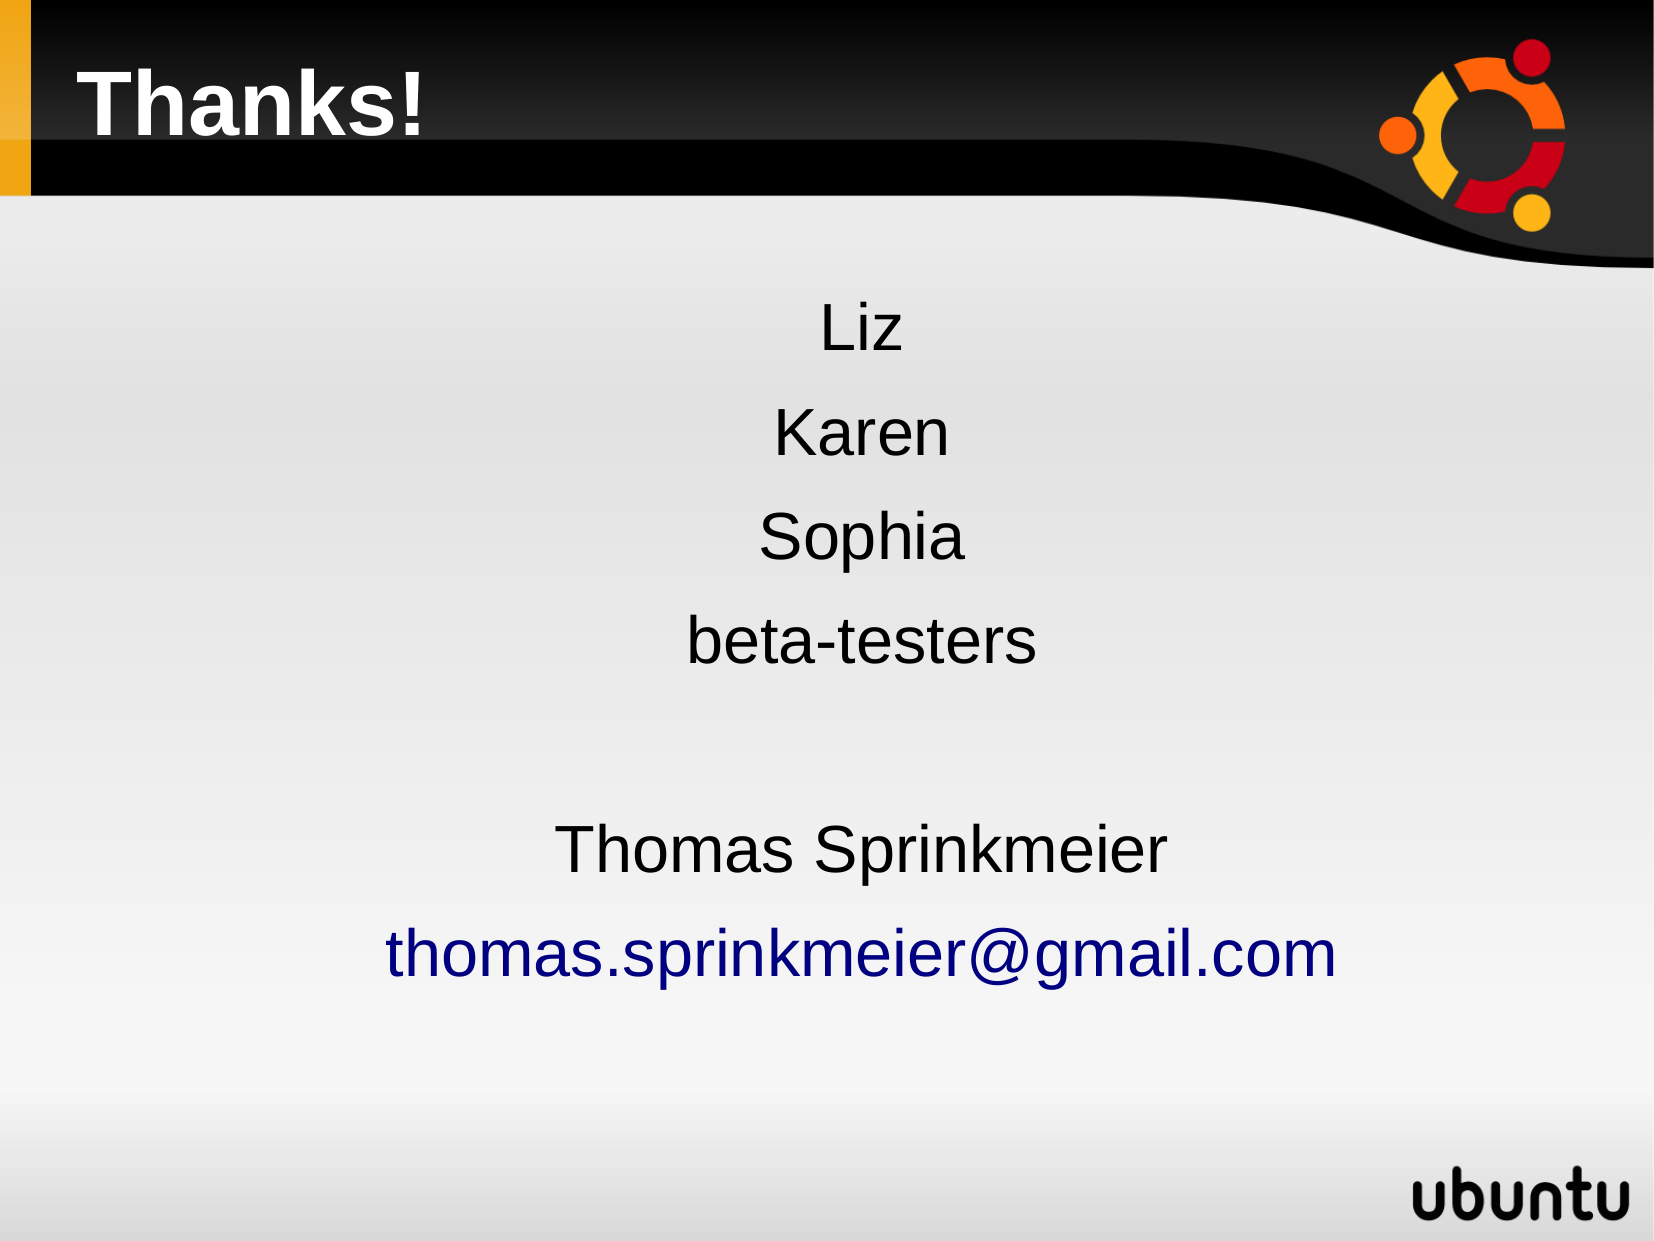

# Thanks!
Liz
Karen
Sophia
beta-testers
Thomas Sprinkmeier
thomas.sprinkmeier@gmail.com